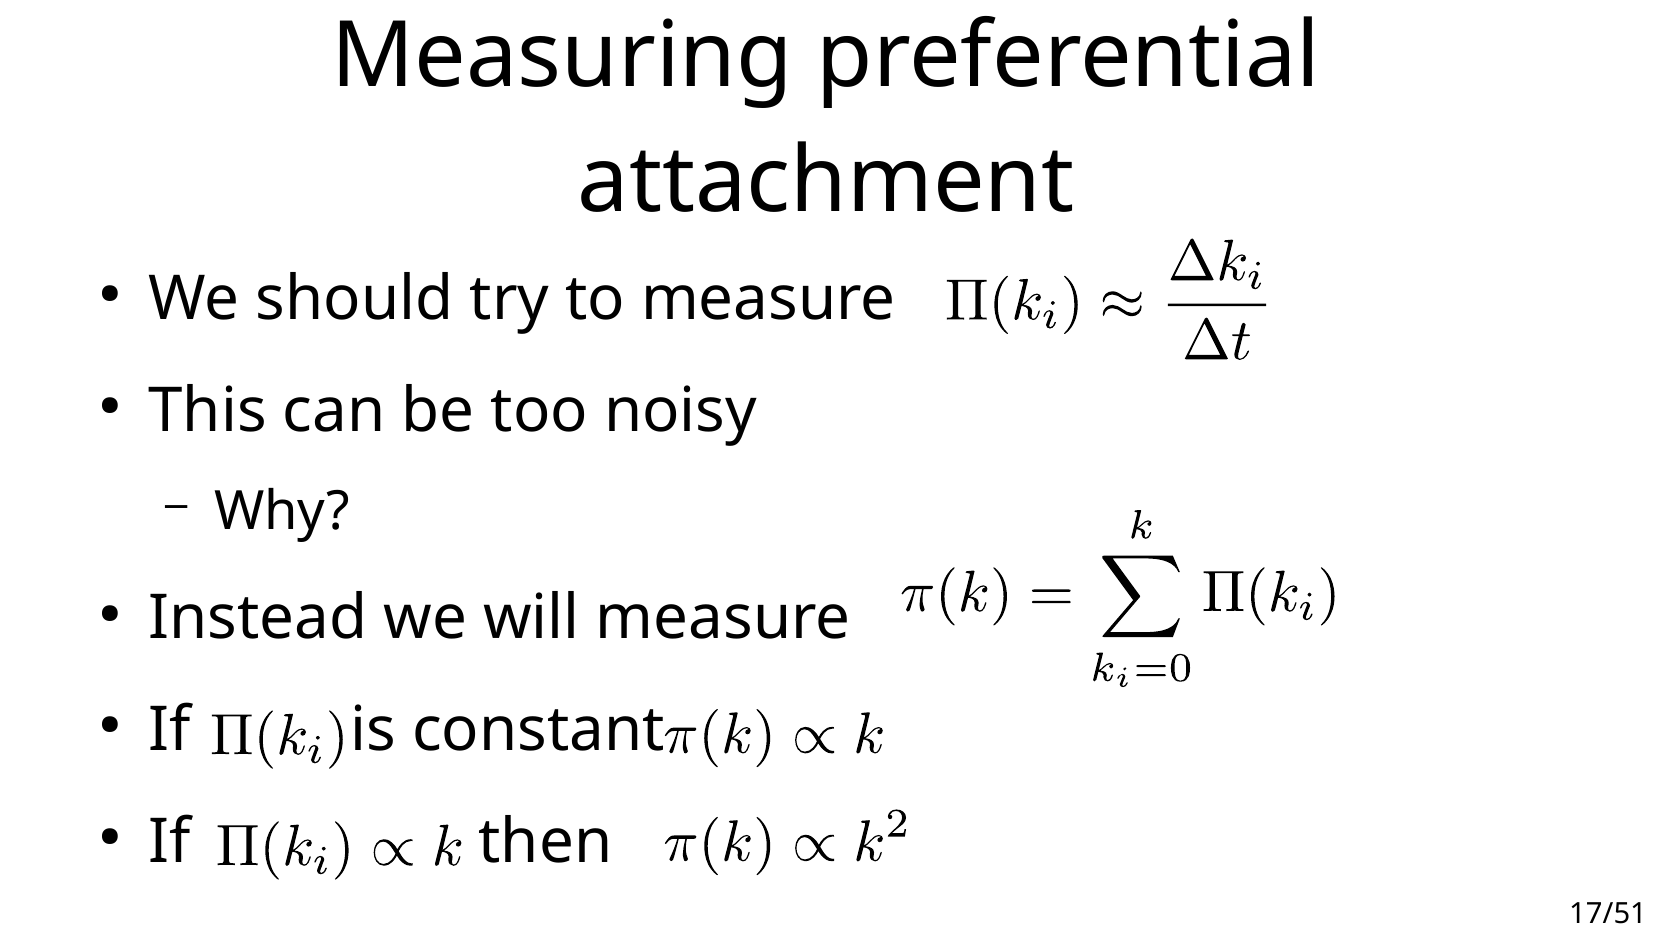

# Measuring preferential attachment
We should try to measure
This can be too noisy
Why?
Instead we will measure
If is constant
If then
17